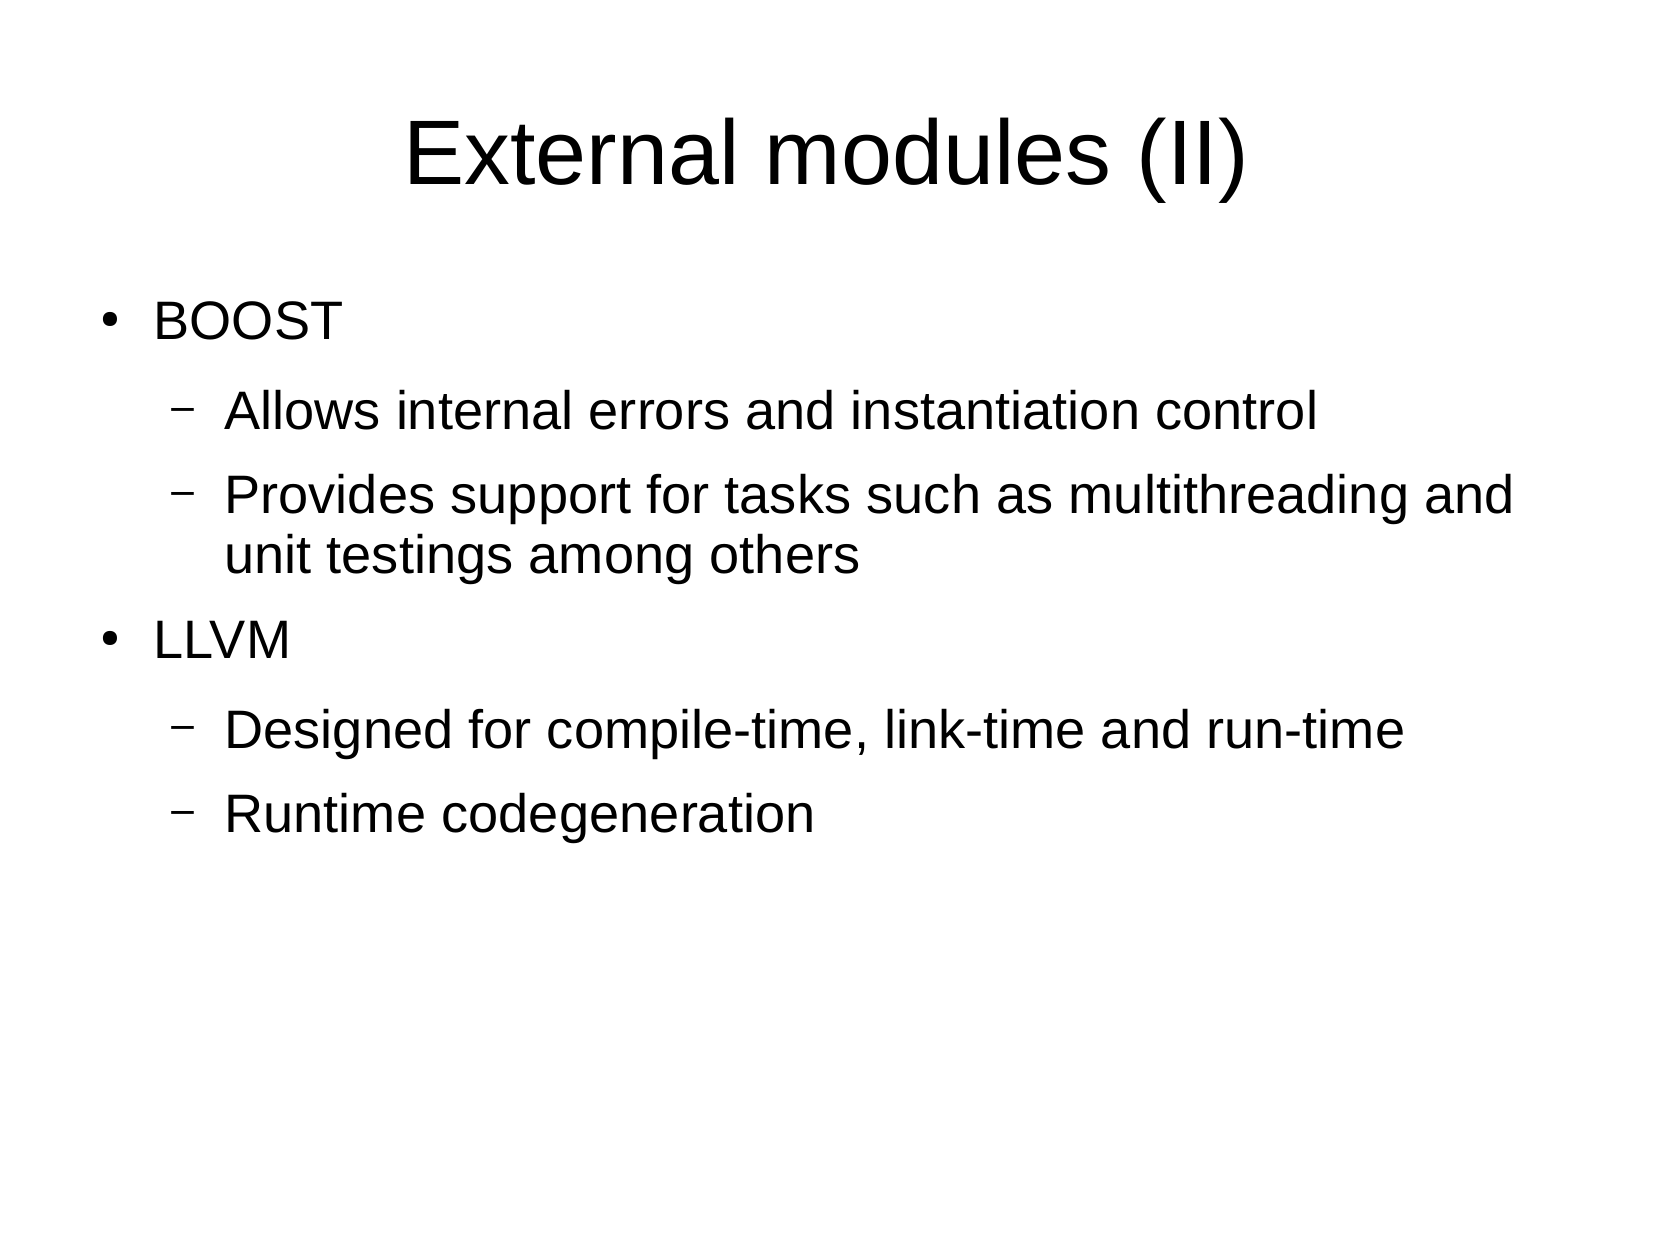

# External modules (II)
BOOST
Allows internal errors and instantiation control
Provides support for tasks such as multithreading and unit testings among others
LLVM
Designed for compile-time, link-time and run-time
Runtime codegeneration